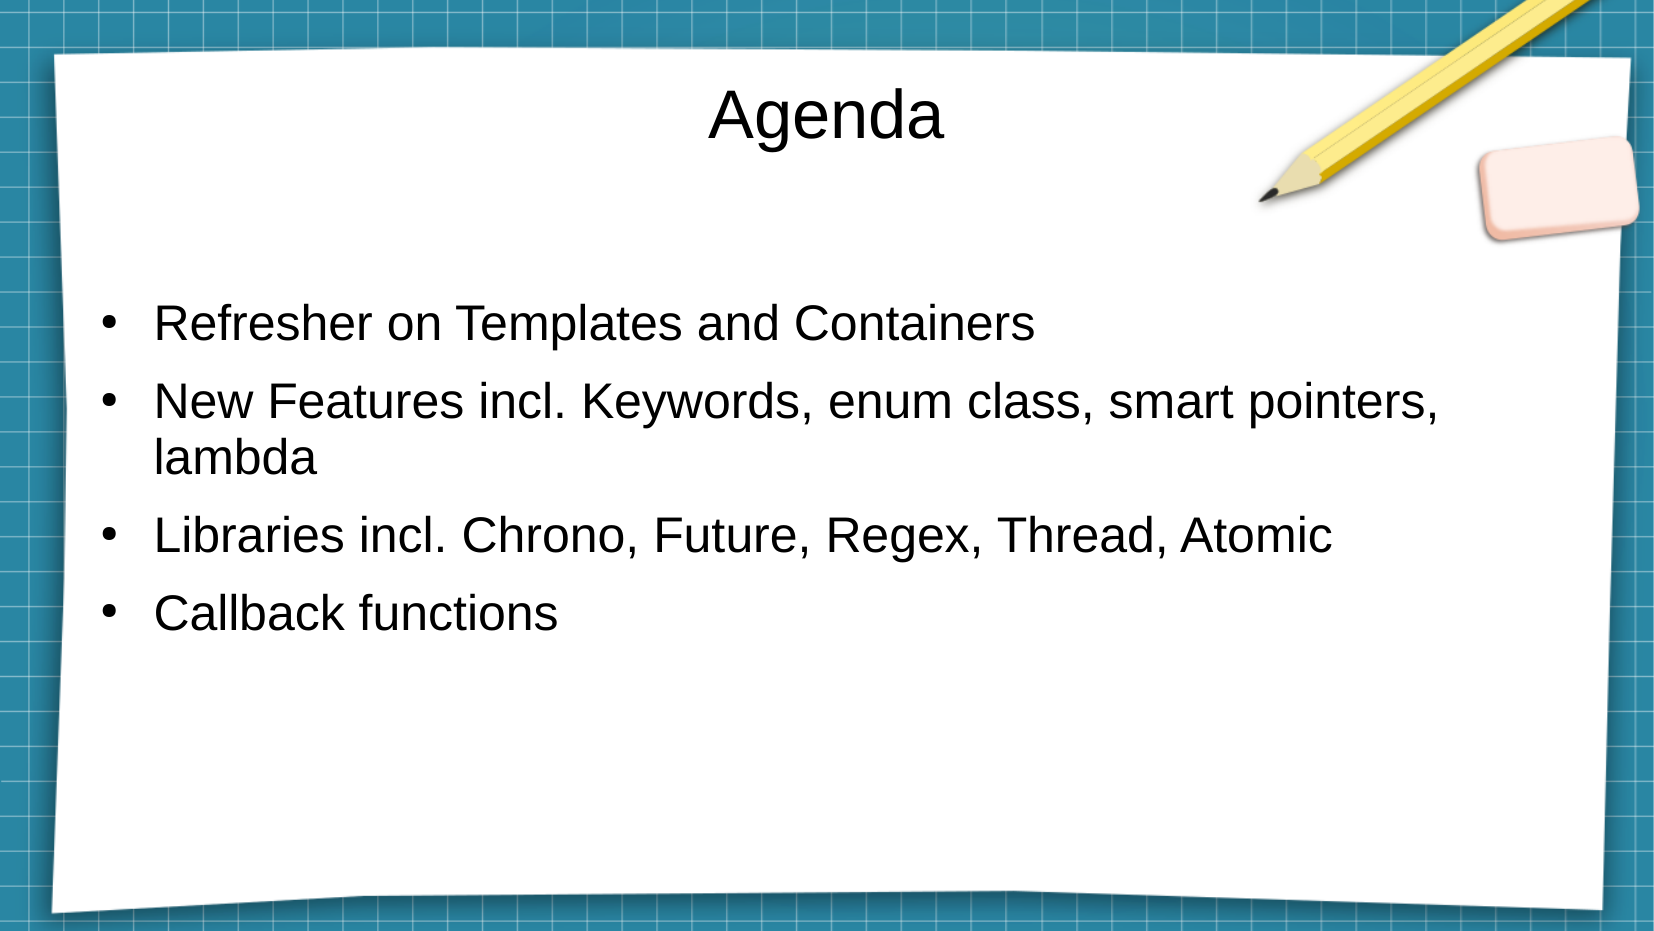

# Agenda
Refresher on Templates and Containers
New Features incl. Keywords, enum class, smart pointers, lambda
Libraries incl. Chrono, Future, Regex, Thread, Atomic
Callback functions